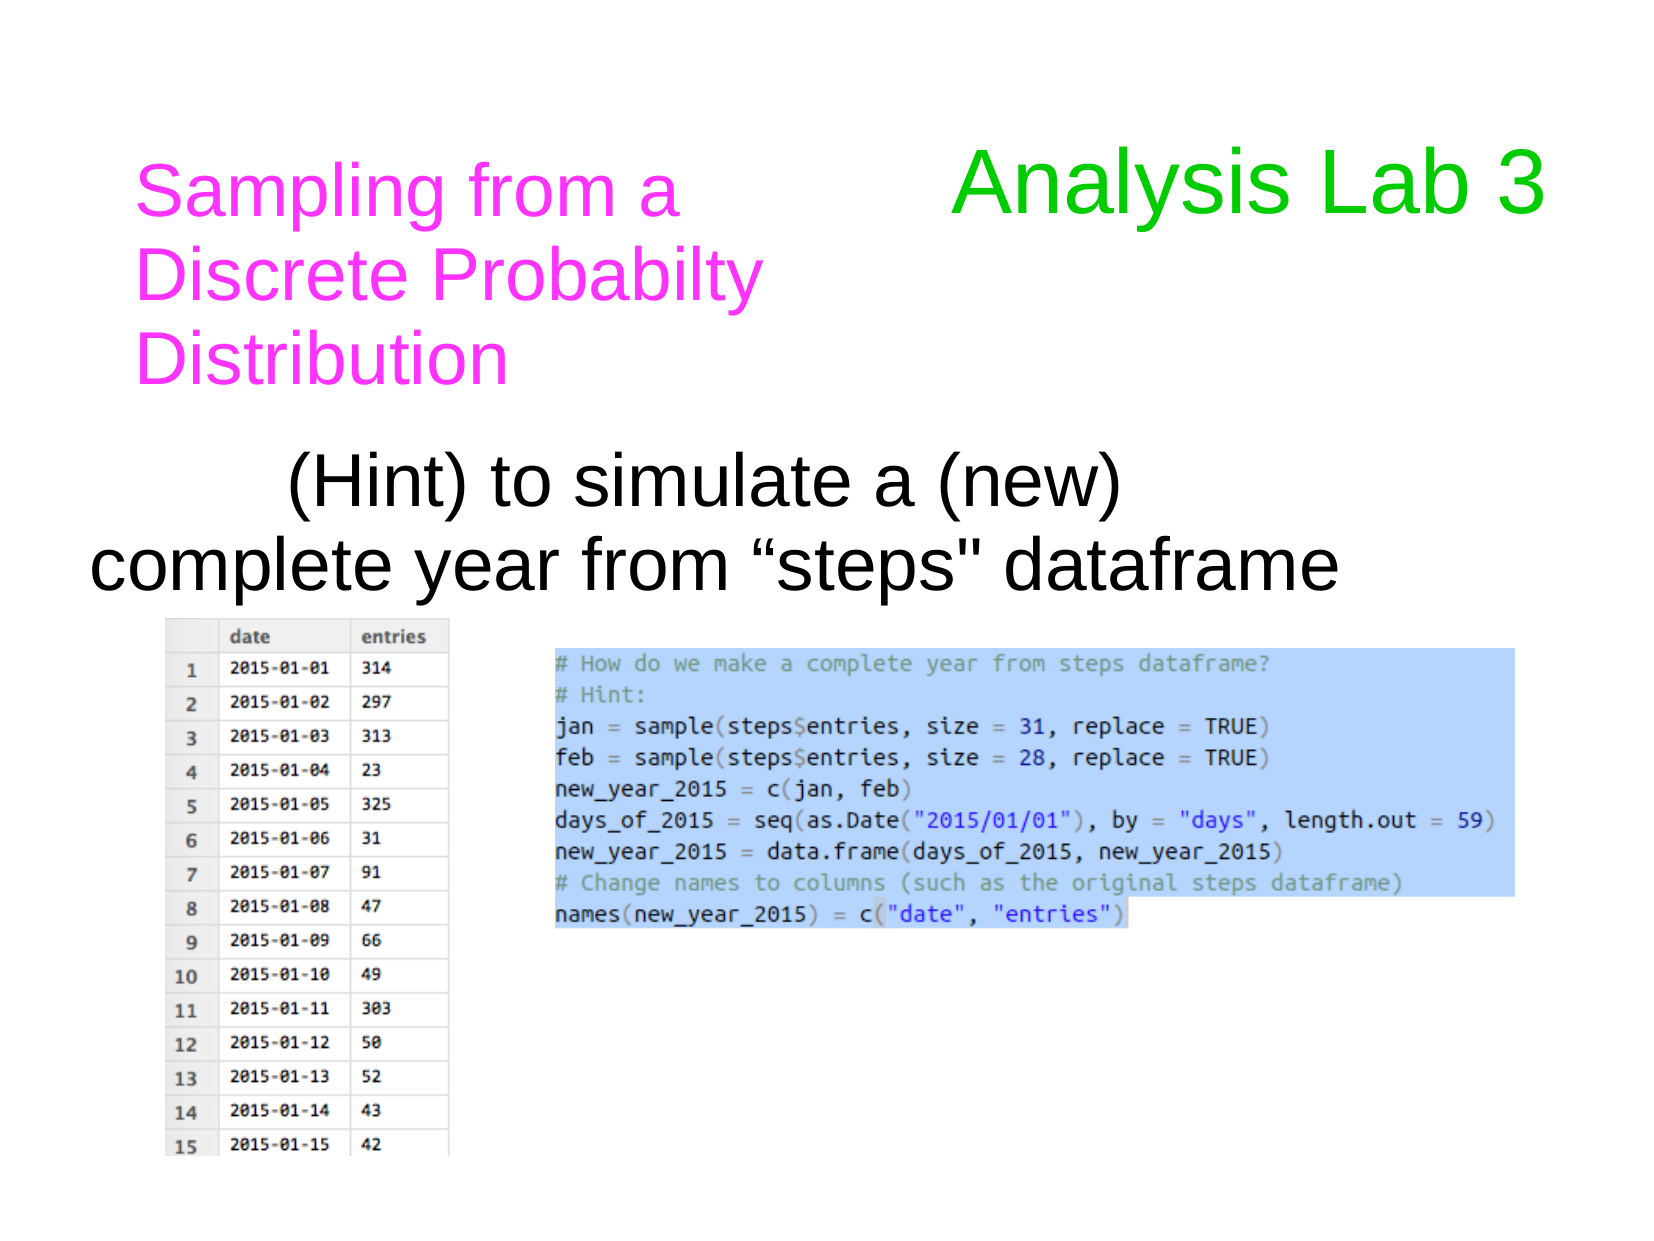

# Analysis Lab 3
Sampling from a
Discrete Probabilty
Distribution
(Hint) to simulate a (new)
complete year from “steps" dataframe